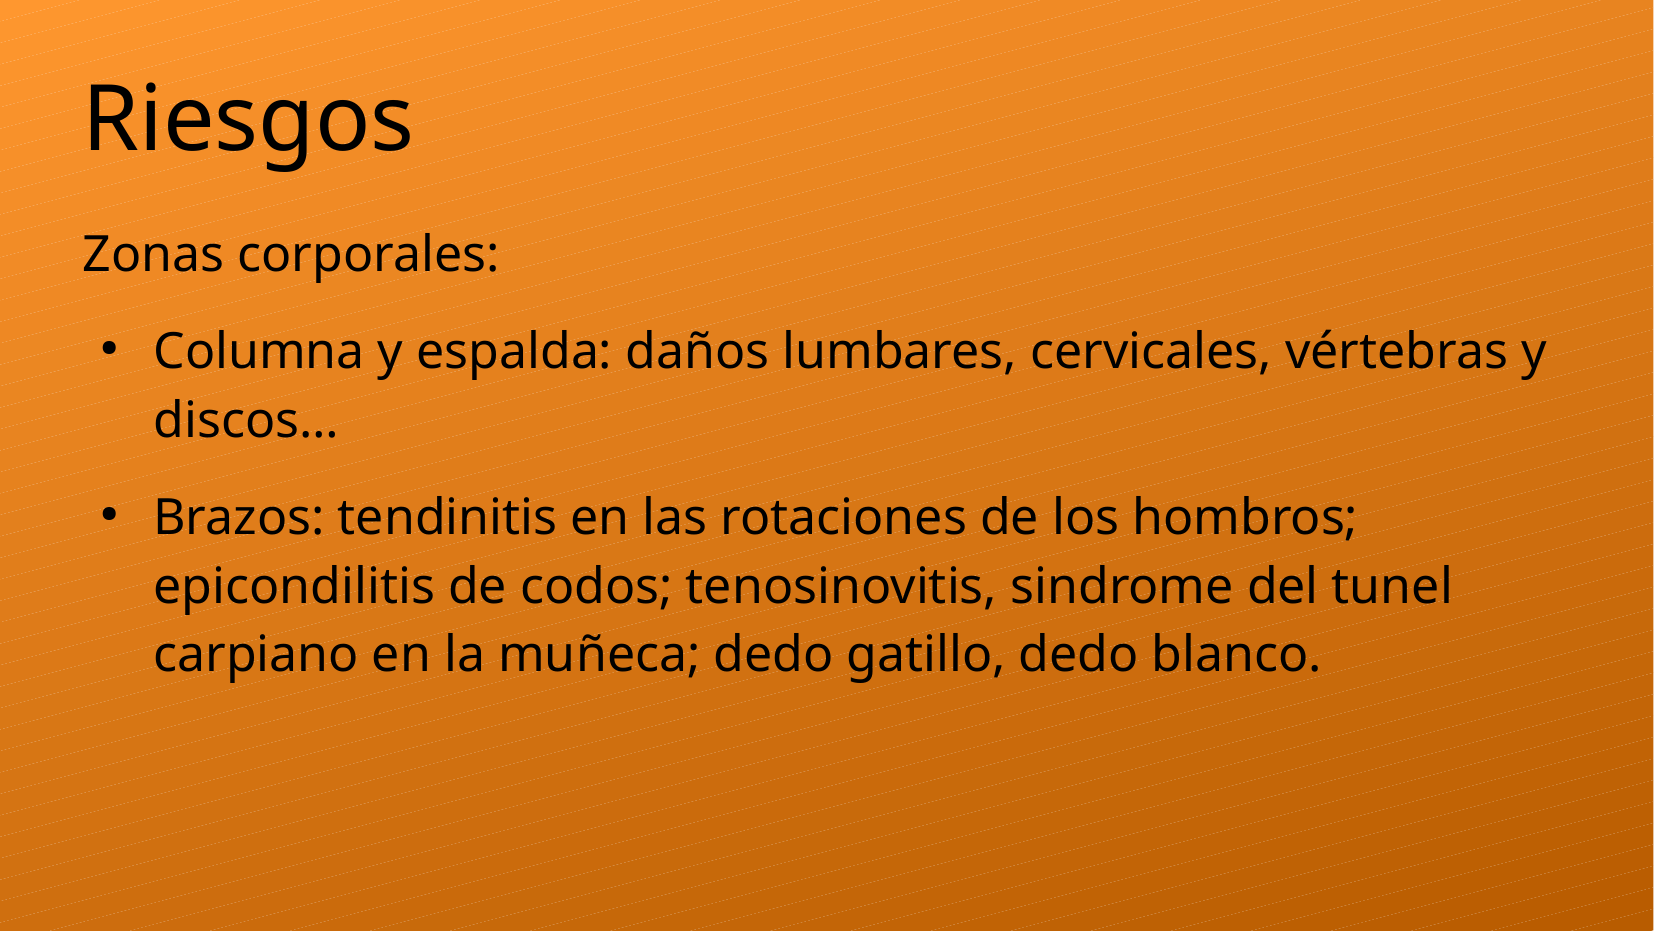

# Riesgos
Zonas corporales:
Columna y espalda: daños lumbares, cervicales, vértebras y discos…
Brazos: tendinitis en las rotaciones de los hombros; epicondilitis de codos; tenosinovitis, sindrome del tunel carpiano en la muñeca; dedo gatillo, dedo blanco.